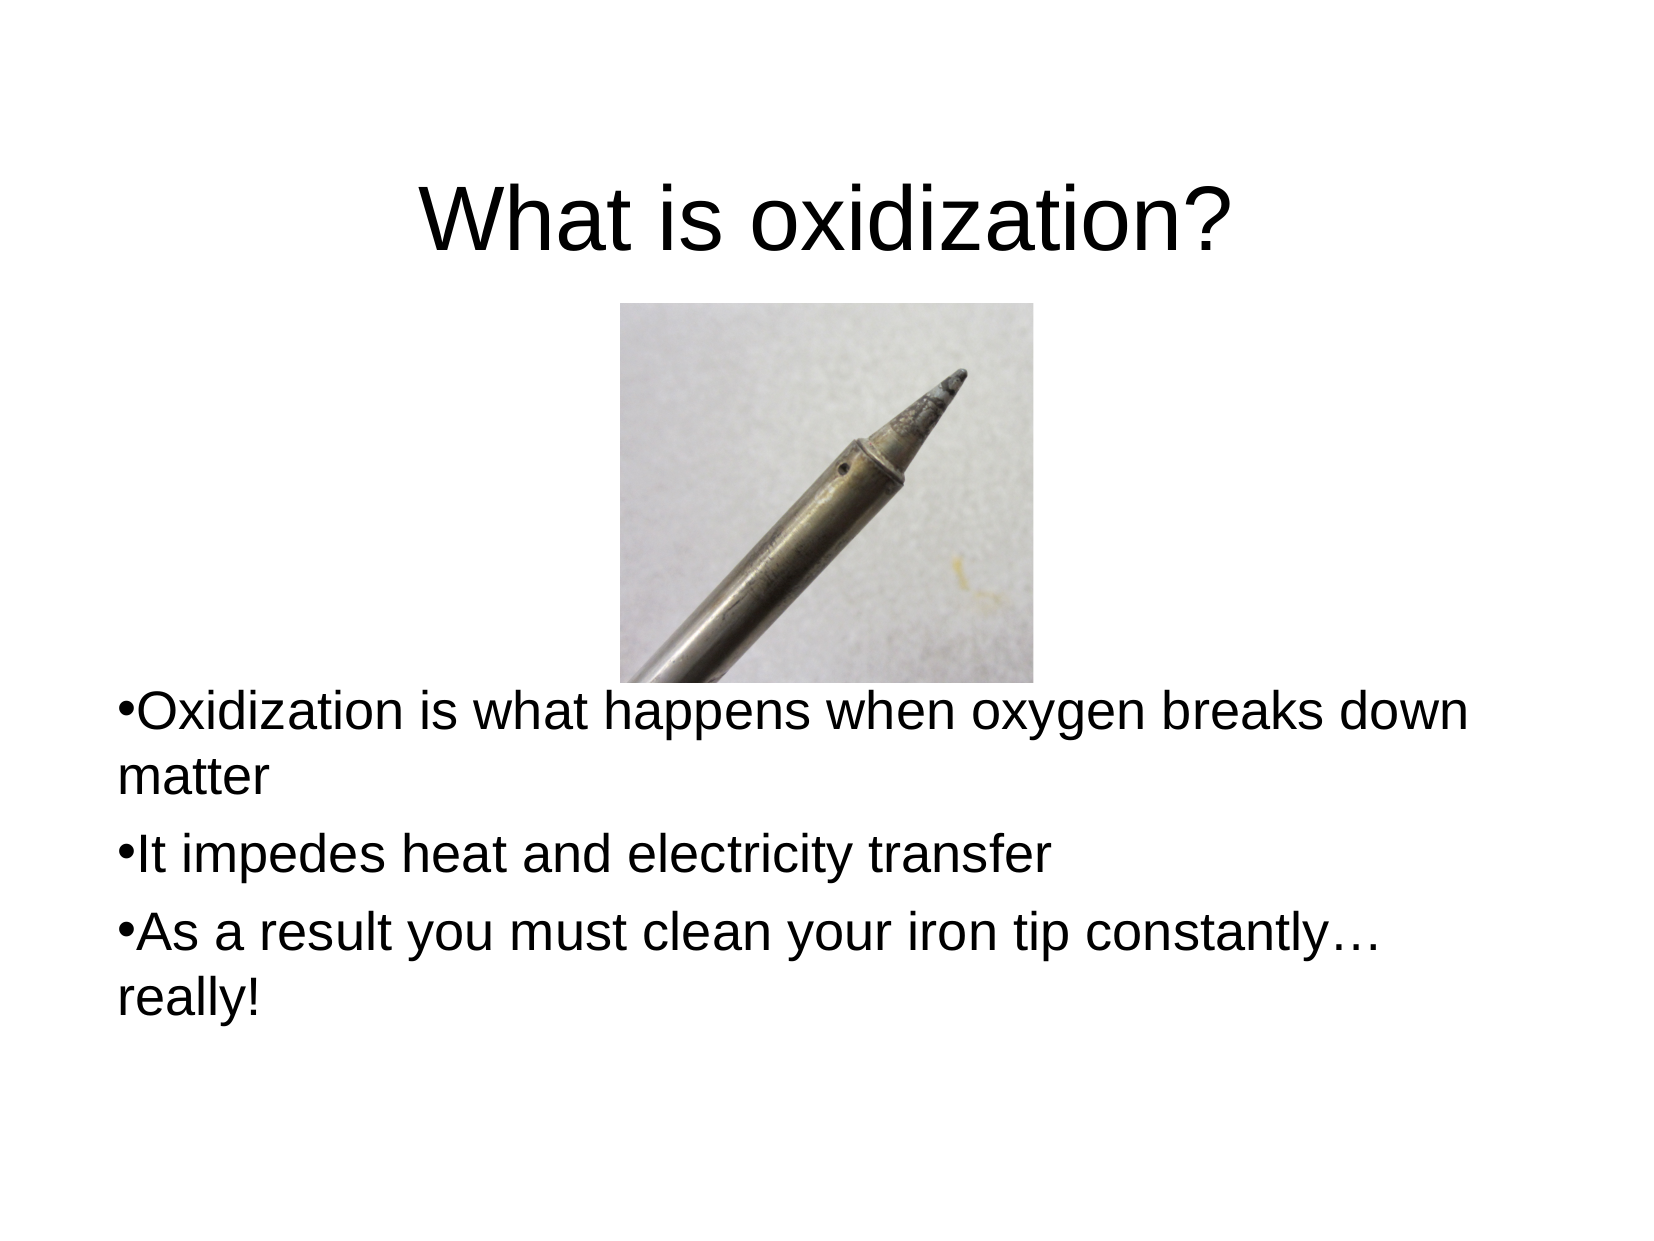

# What is oxidization?
Oxidization is what happens when oxygen breaks down matter
It impedes heat and electricity transfer
As a result you must clean your iron tip constantly… really!